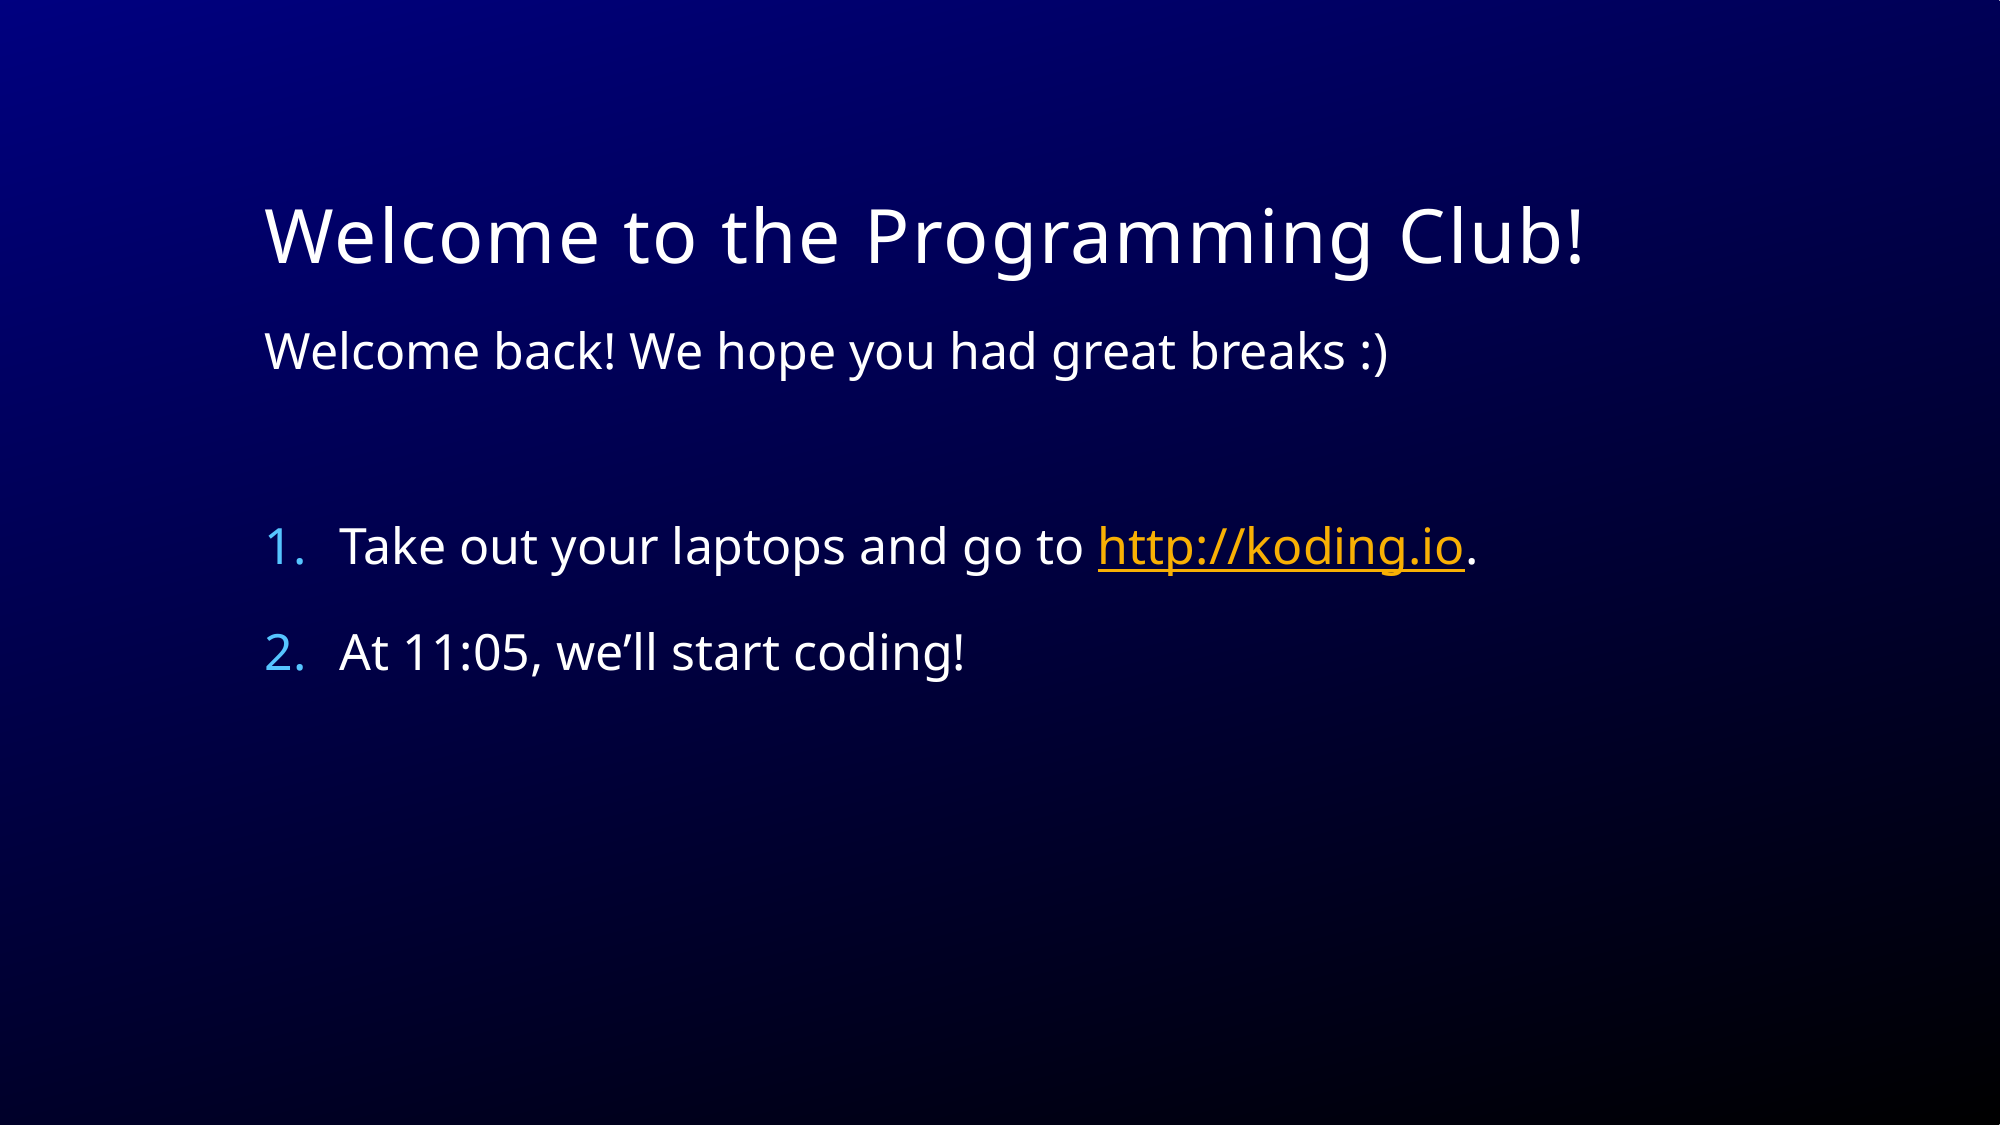

# Welcome to the Programming Club!
Welcome back! We hope you had great breaks :)
Take out your laptops and go to http://koding.io.
At 11:05, we’ll start coding!